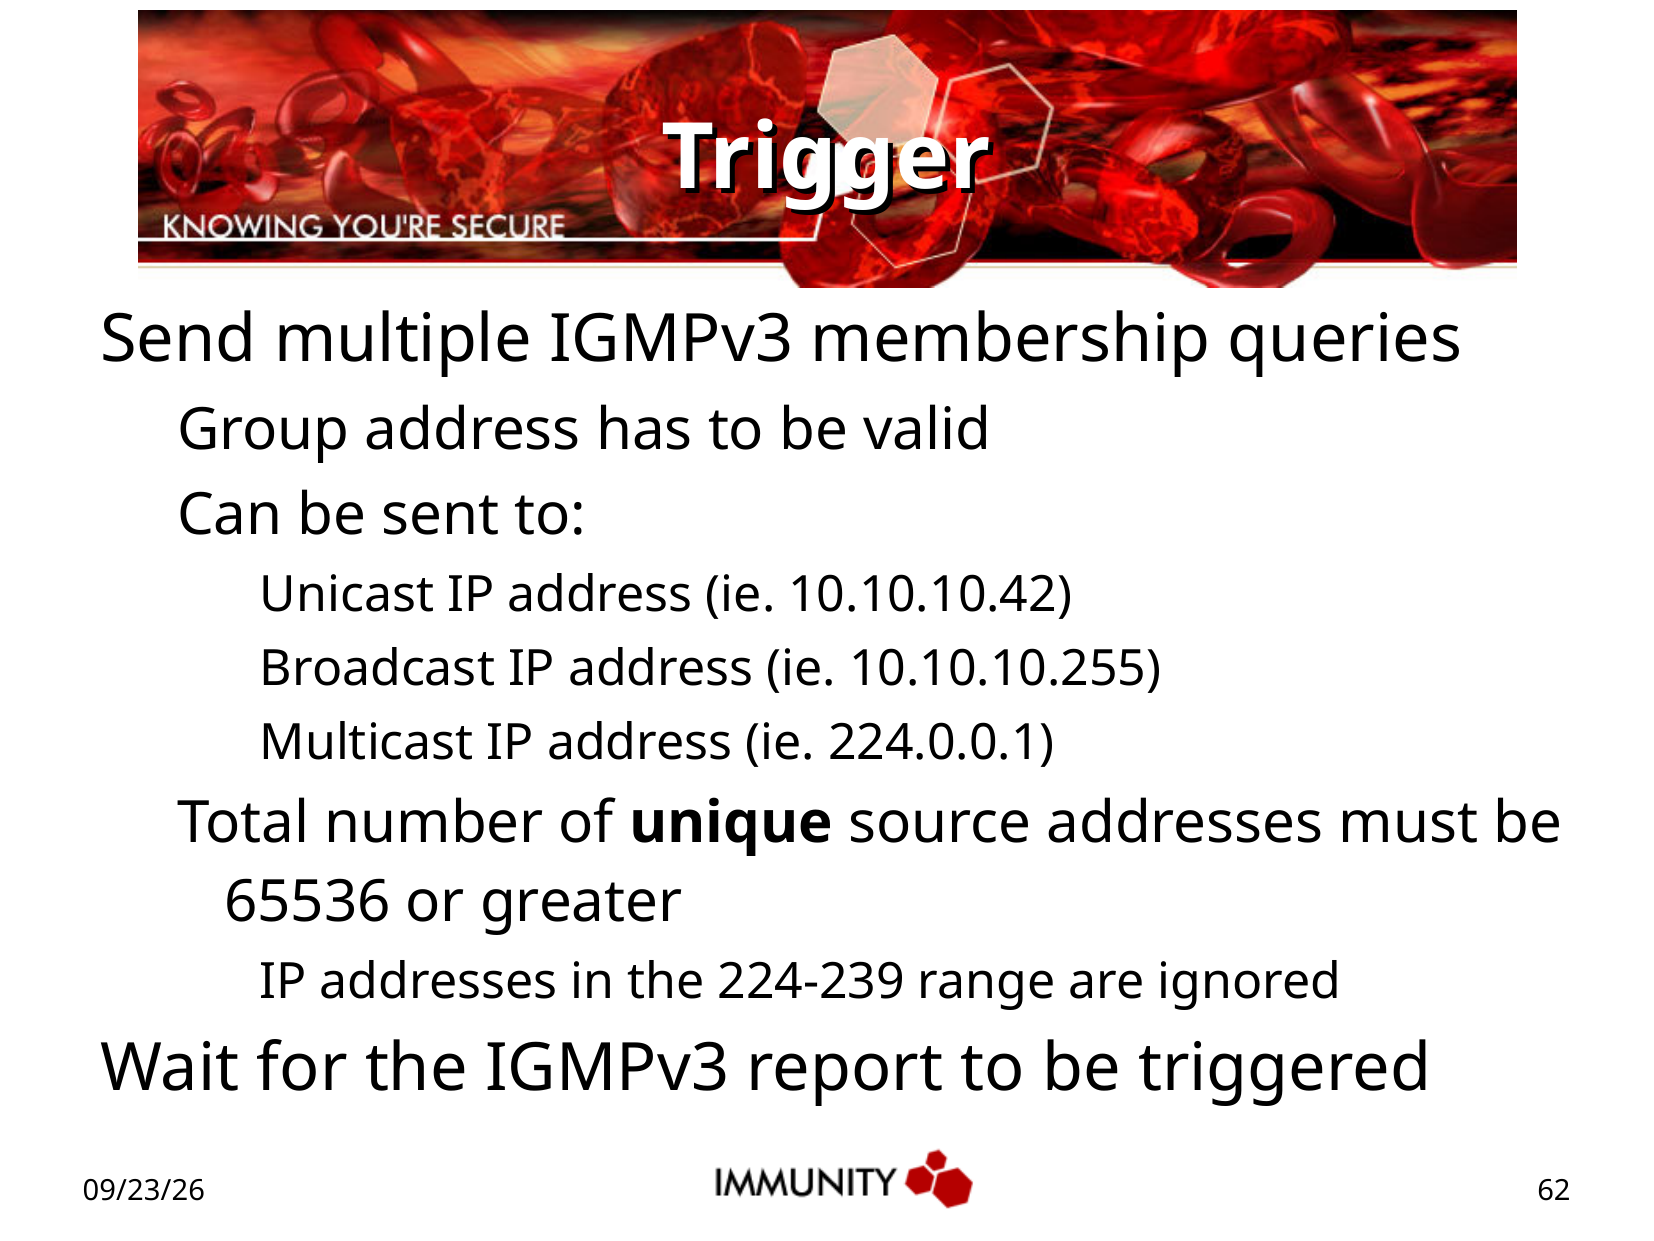

# Trigger
Send multiple IGMPv3 membership queries
Group address has to be valid
Can be sent to:
Unicast IP address (ie. 10.10.10.42)
Broadcast IP address (ie. 10.10.10.255)
Multicast IP address (ie. 224.0.0.1)
Total number of unique source addresses must be 65536 or greater
IP addresses in the 224-239 range are ignored
Wait for the IGMPv3 report to be triggered
62